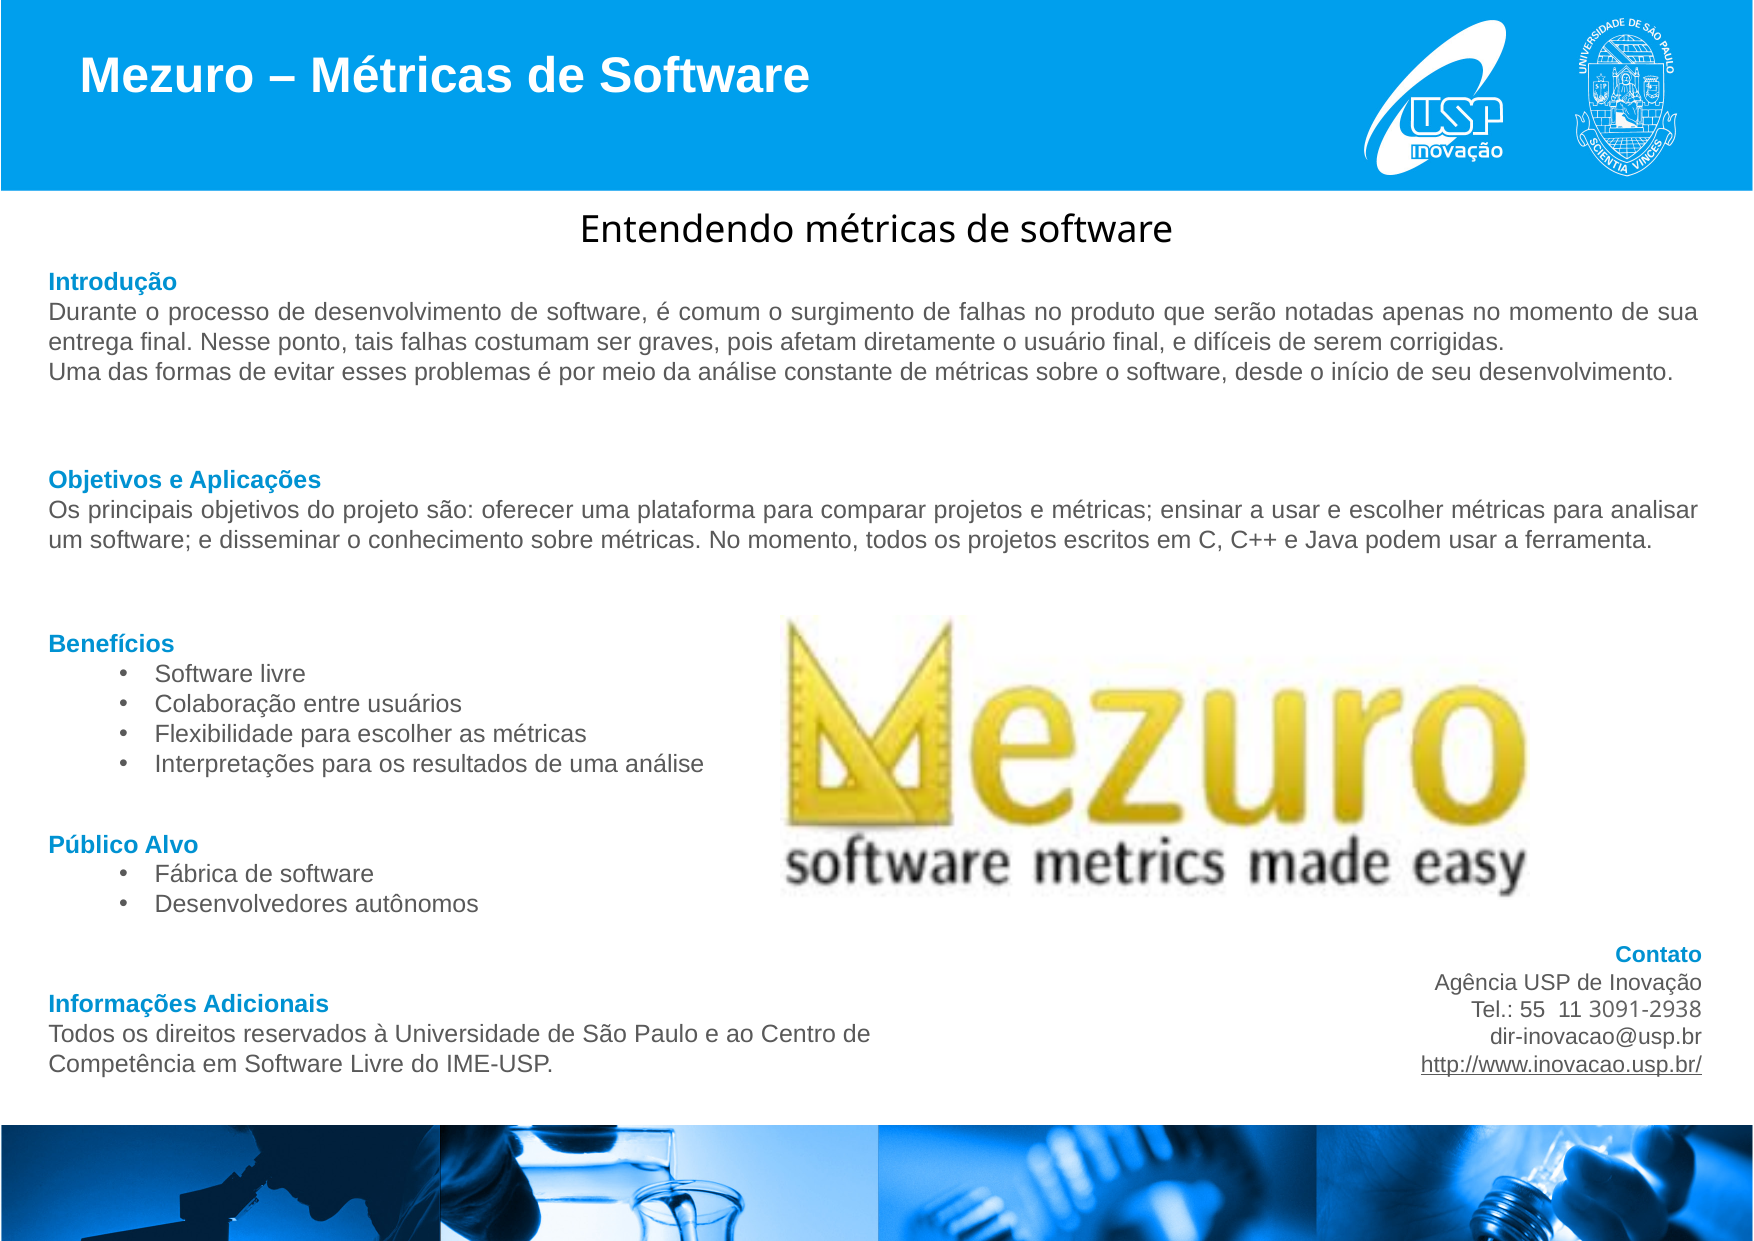

Mezuro – Métricas de Software
Entendendo métricas de software
Introdução
Durante o processo de desenvolvimento de software, é comum o surgimento de falhas no produto que serão notadas apenas no momento de sua entrega final. Nesse ponto, tais falhas costumam ser graves, pois afetam diretamente o usuário final, e difíceis de serem corrigidas.
Uma das formas de evitar esses problemas é por meio da análise constante de métricas sobre o software, desde o início de seu desenvolvimento.
Objetivos e Aplicações
Os principais objetivos do projeto são: oferecer uma plataforma para comparar projetos e métricas; ensinar a usar e escolher métricas para analisar um software; e disseminar o conhecimento sobre métricas. No momento, todos os projetos escritos em C, C++ e Java podem usar a ferramenta.
Benefícios
Software livre
Colaboração entre usuários
Flexibilidade para escolher as métricas
Interpretações para os resultados de uma análise
Público Alvo
Fábrica de software
Desenvolvedores autônomos
Contato
Agência USP de Inovação
Tel.: 55 11 3091-2938
dir-inovacao@usp.br
http://www.inovacao.usp.br/
Informações Adicionais
Todos os direitos reservados à Universidade de São Paulo e ao Centro de Competência em Software Livre do IME-USP.